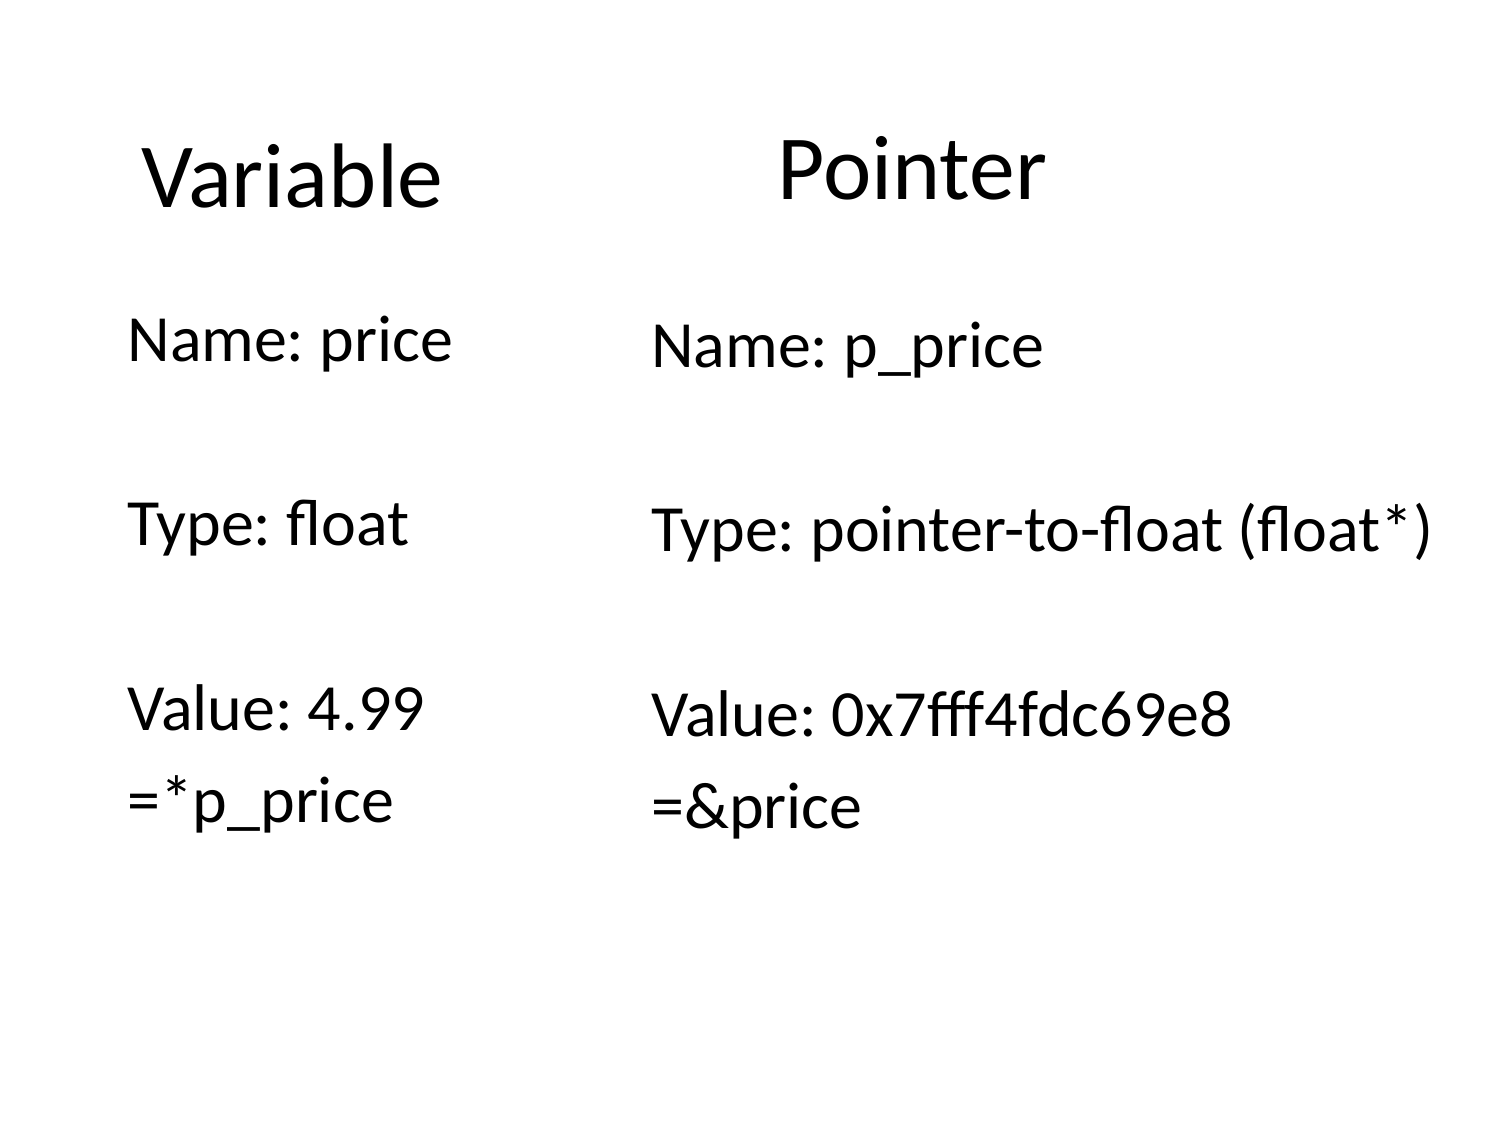

Pointer
Variable
# Name: price
Type: float
Value: 4.99
=*p_price
Name: p_price
Type: pointer-to-float (float*)
Value: 0x7fff4fdc69e8
=&price